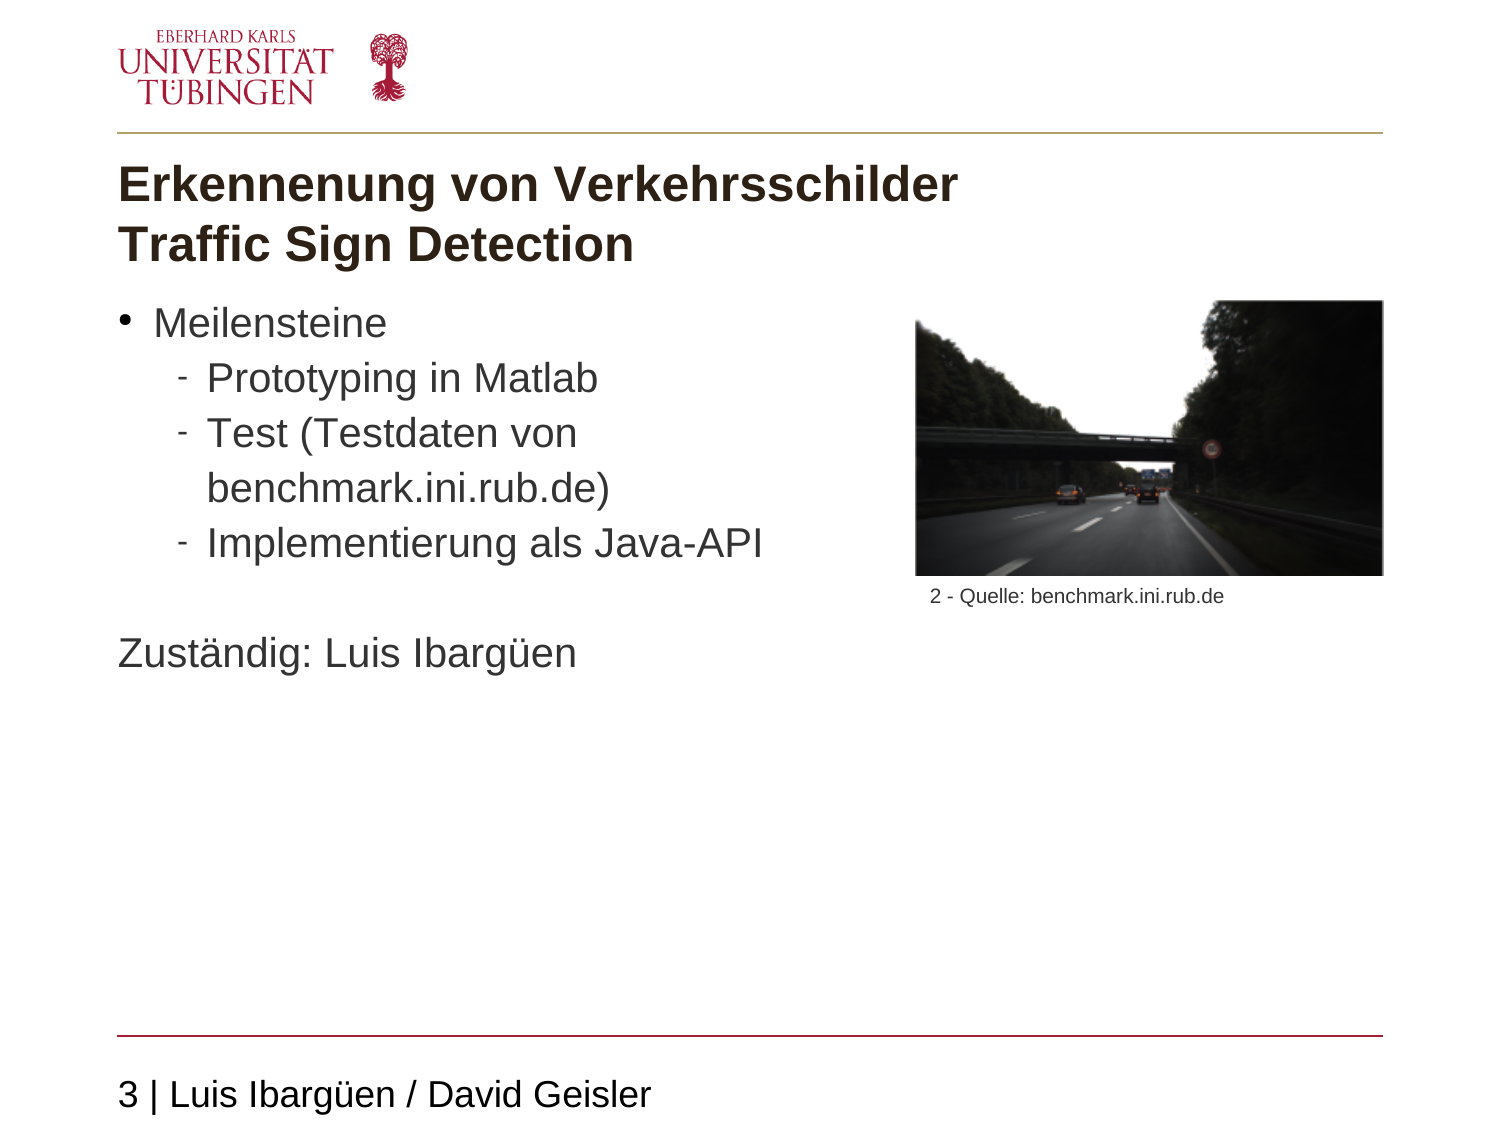

# Erkennenung von Verkehrsschilder Traffic Sign Detection
Meilensteine
Prototyping in Matlab
Test (Testdaten von benchmark.ini.rub.de)
Implementierung als Java-API
Zuständig: Luis Ibargüen
2 - Quelle: benchmark.ini.rub.de
3